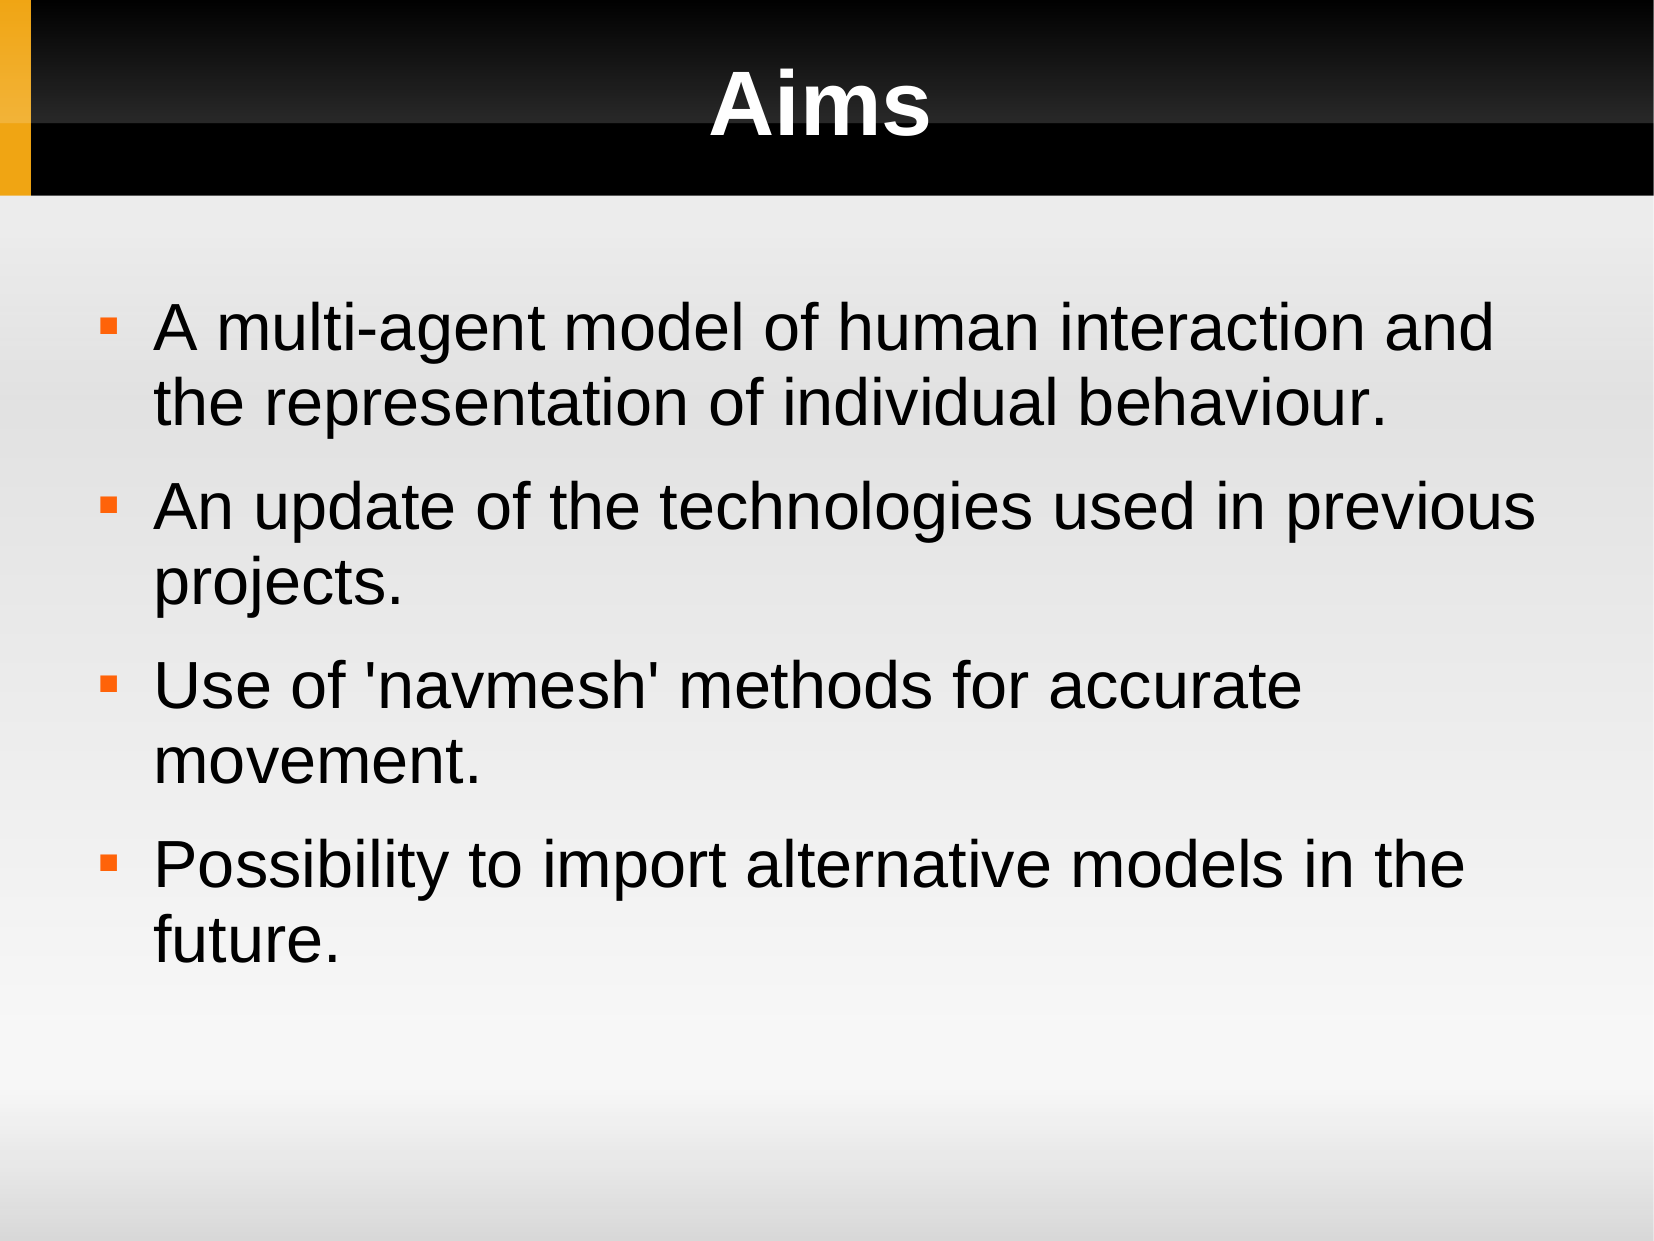

# Aims
A multi-agent model of human interaction and the representation of individual behaviour.
An update of the technologies used in previous projects.
Use of 'navmesh' methods for accurate movement.
Possibility to import alternative models in the future.